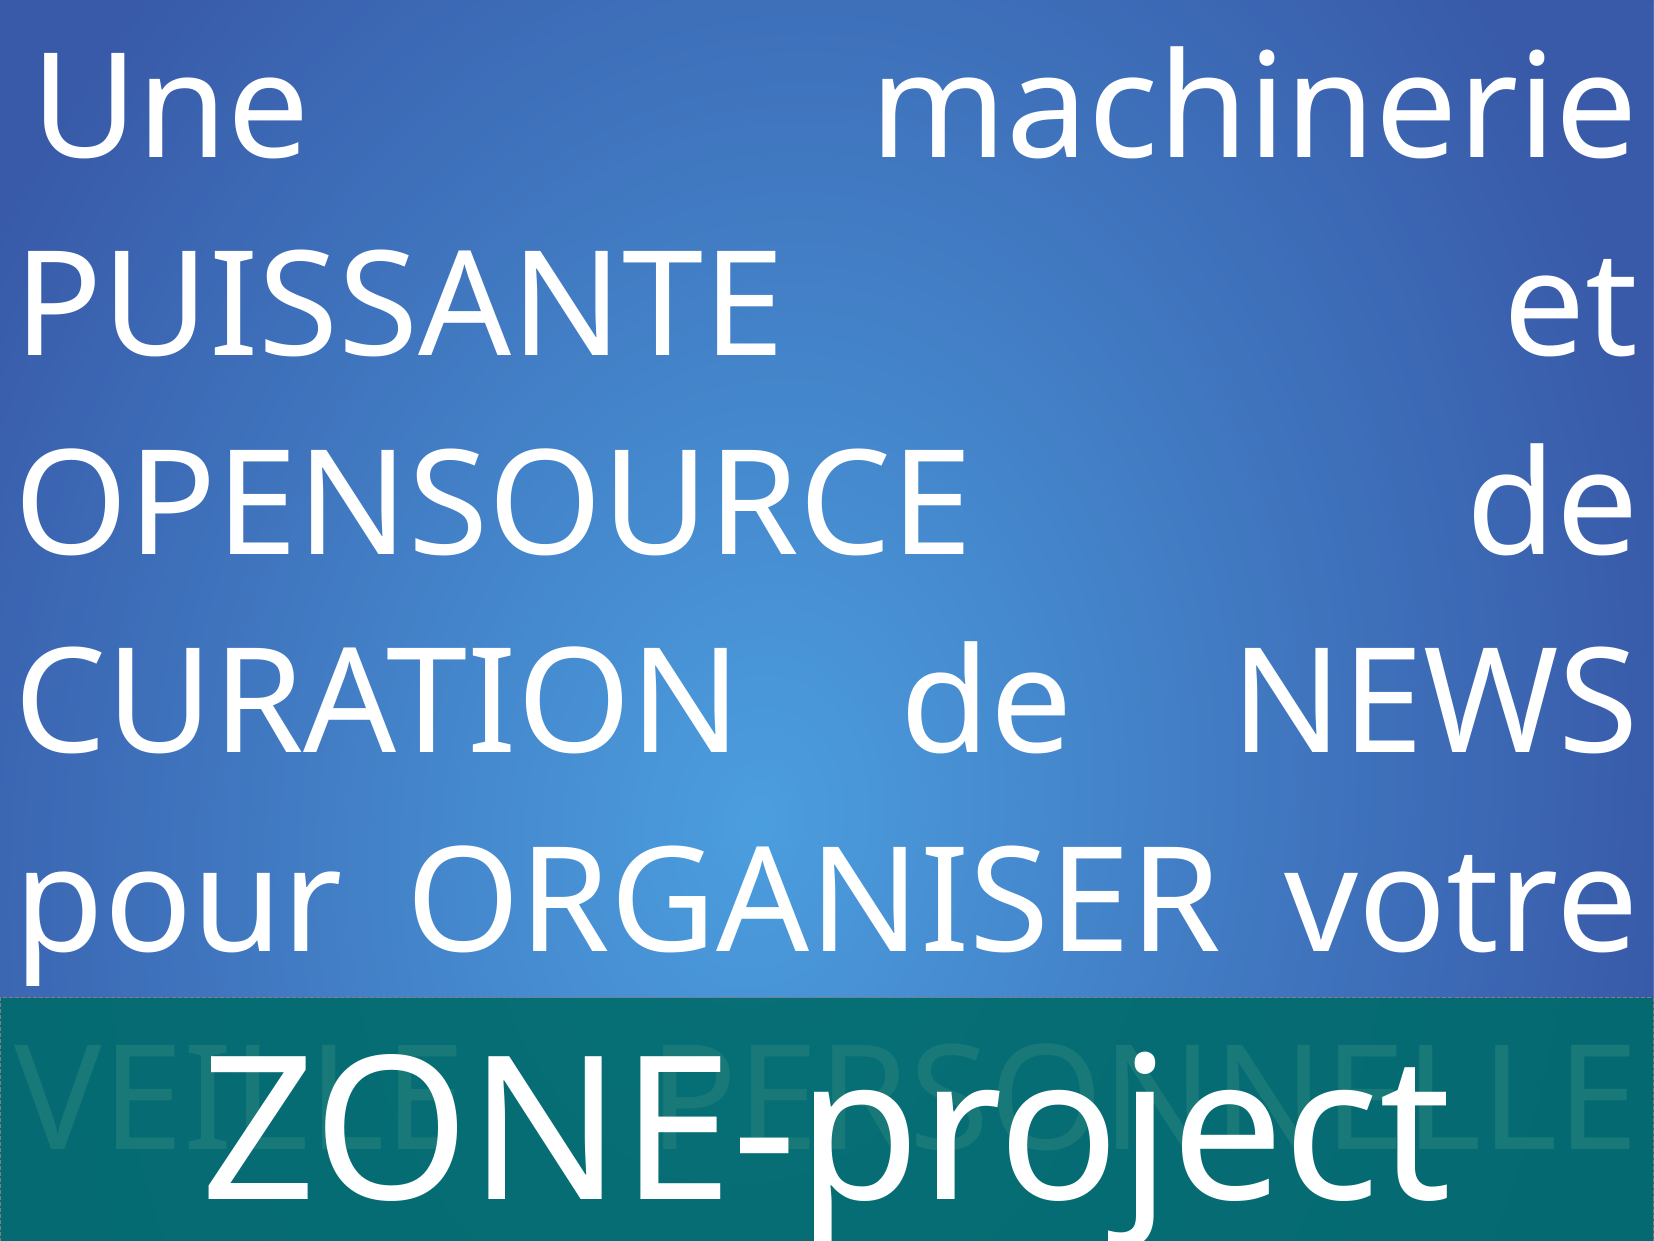

Une machinerie PUISSANTE et OPENSOURCE de CURATION de NEWS pour ORGANISER votre VEILLE PERSONNELLE et fonctionnant avec     ...
ZONE-project